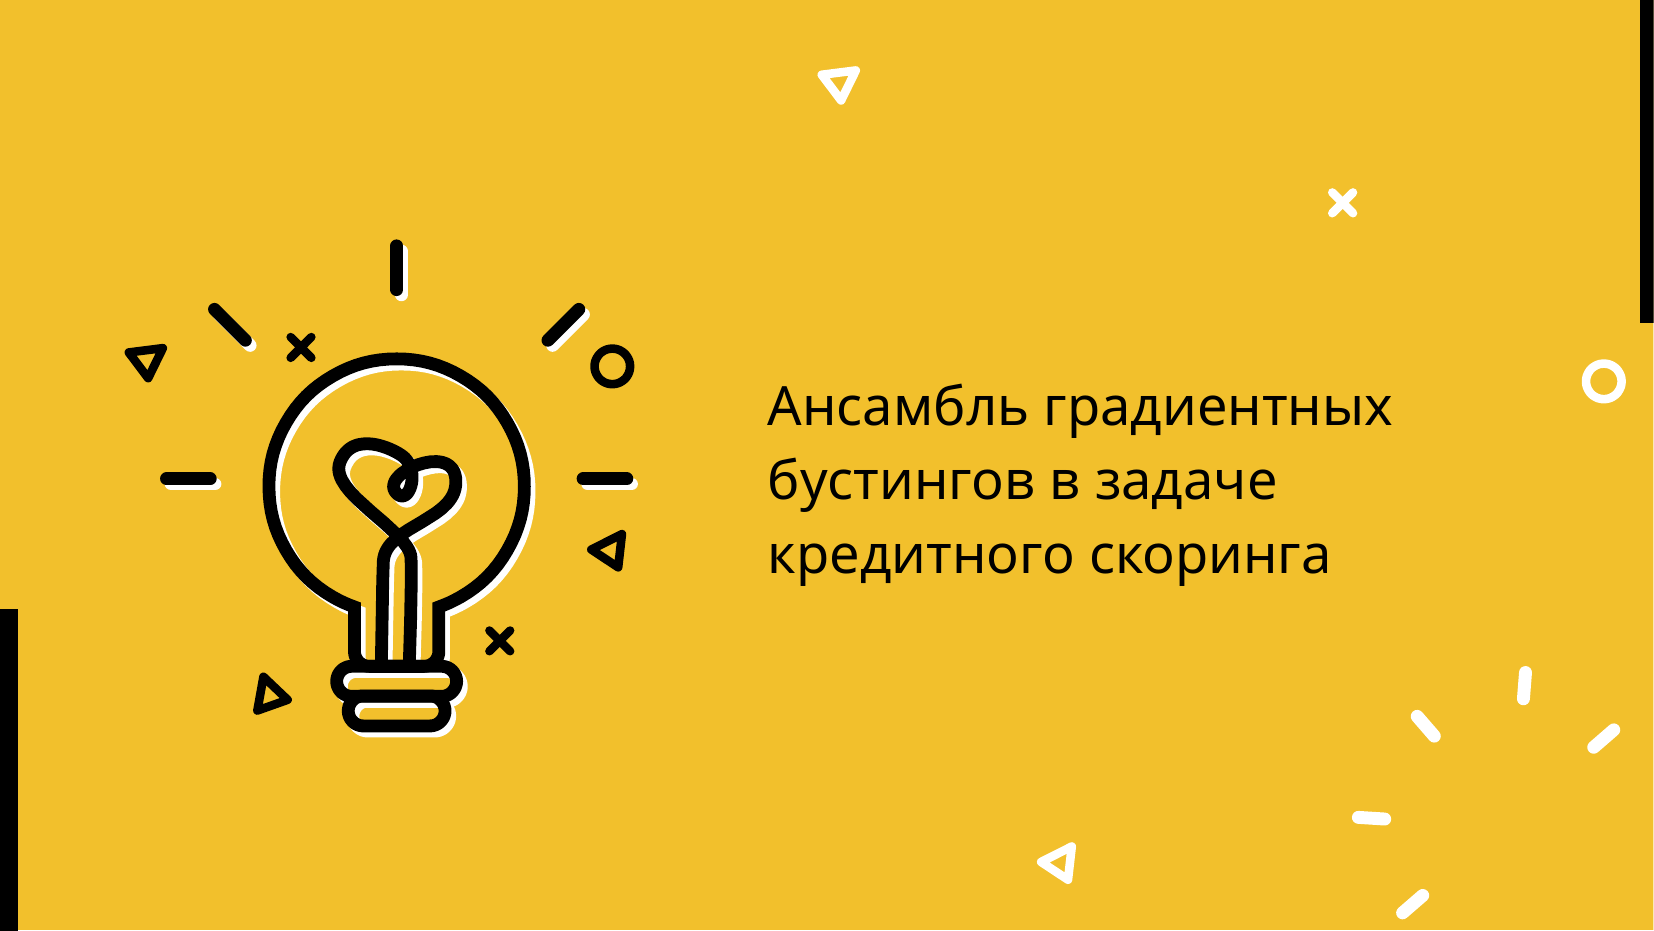

# Ансамбль градиентных бустингов в задаче кредитного скоринга